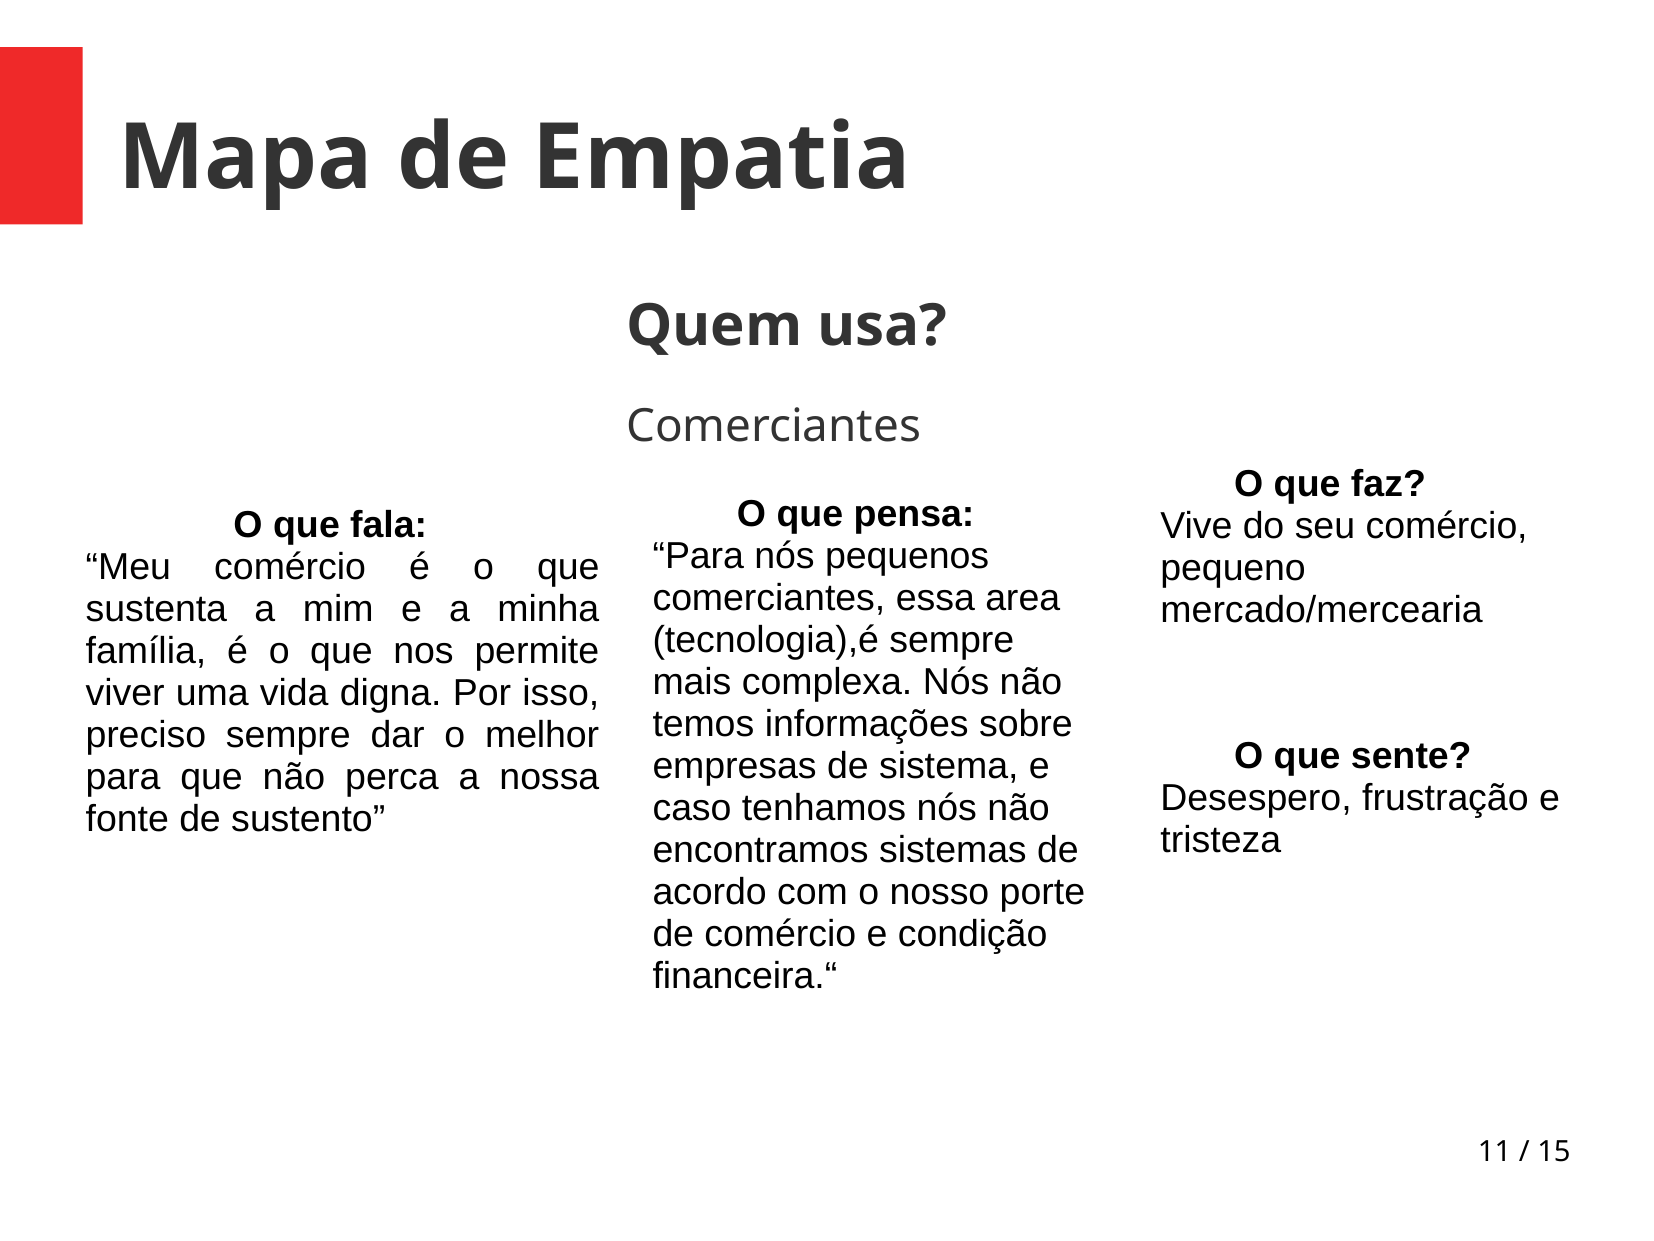

# Mapa de Empatia
Quem usa?
Comerciantes
	O que faz?
Vive do seu comércio, pequeno mercado/mercearia
	 O que pensa:
“Para nós pequenos comerciantes, essa area (tecnologia),é sempre mais complexa. Nós não temos informações sobre empresas de sistema, e caso tenhamos nós não encontramos sistemas de acordo com o nosso porte de comércio e condição financeira.“
		O que fala:
“Meu comércio é o que sustenta a mim e a minha família, é o que nos permite viver uma vida digna. Por isso, preciso sempre dar o melhor para que não perca a nossa fonte de sustento”
	O que sente?
Desespero, frustração e tristeza
11